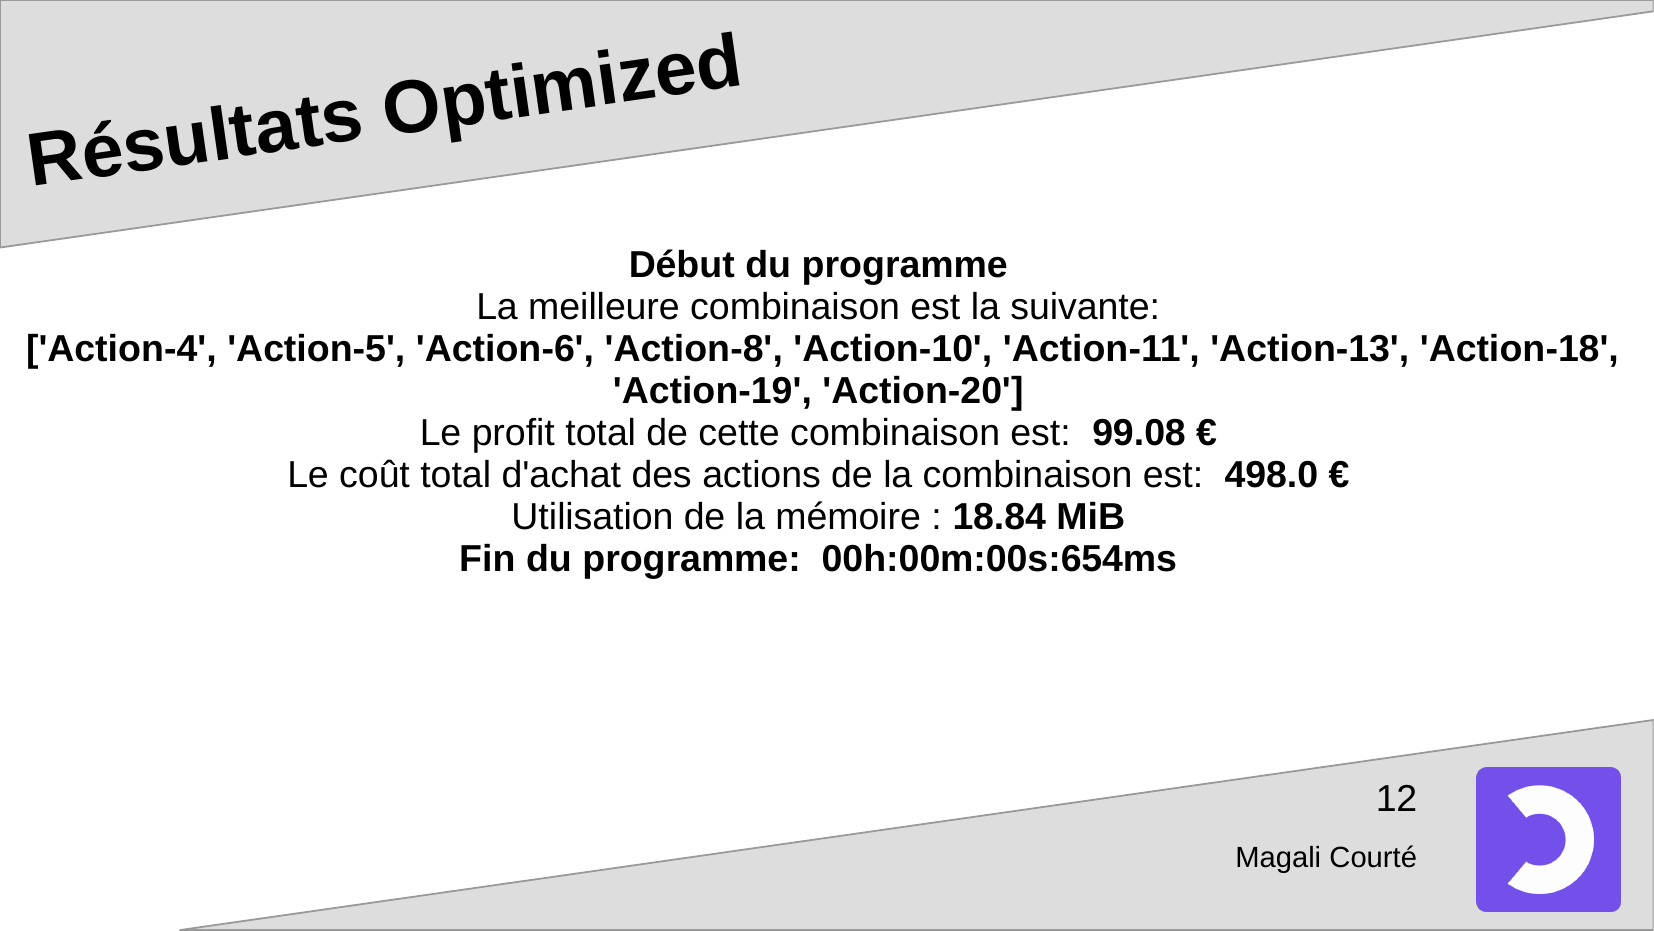

# Résultats Optimized
Début du programme
La meilleure combinaison est la suivante:
 ['Action-4', 'Action-5', 'Action-6', 'Action-8', 'Action-10', 'Action-11', 'Action-13', 'Action-18', 'Action-19', 'Action-20']
Le profit total de cette combinaison est: 99.08 €
Le coût total d'achat des actions de la combinaison est: 498.0 €
Utilisation de la mémoire : 18.84 MiB
Fin du programme: 00h:00m:00s:654ms
12